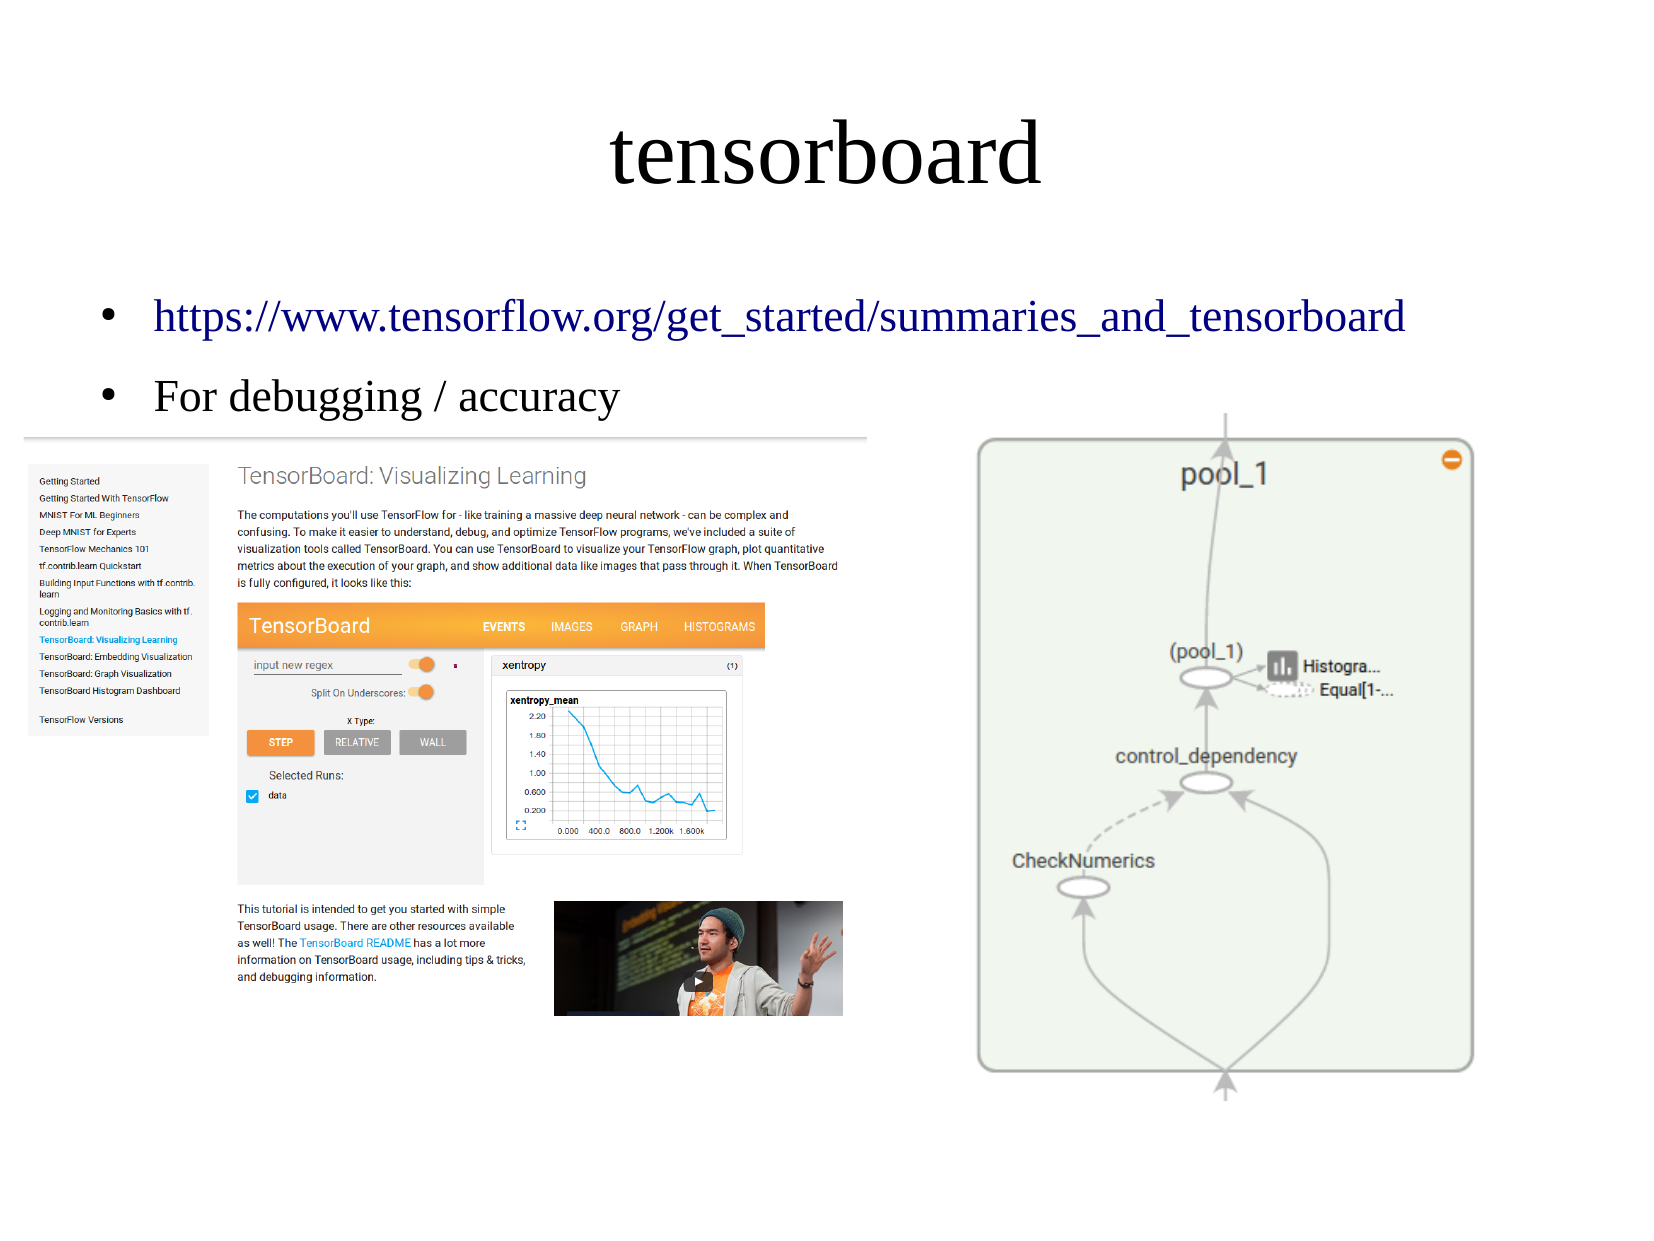

# tensorboard
https://www.tensorflow.org/get_started/summaries_and_tensorboard
For debugging / accuracy